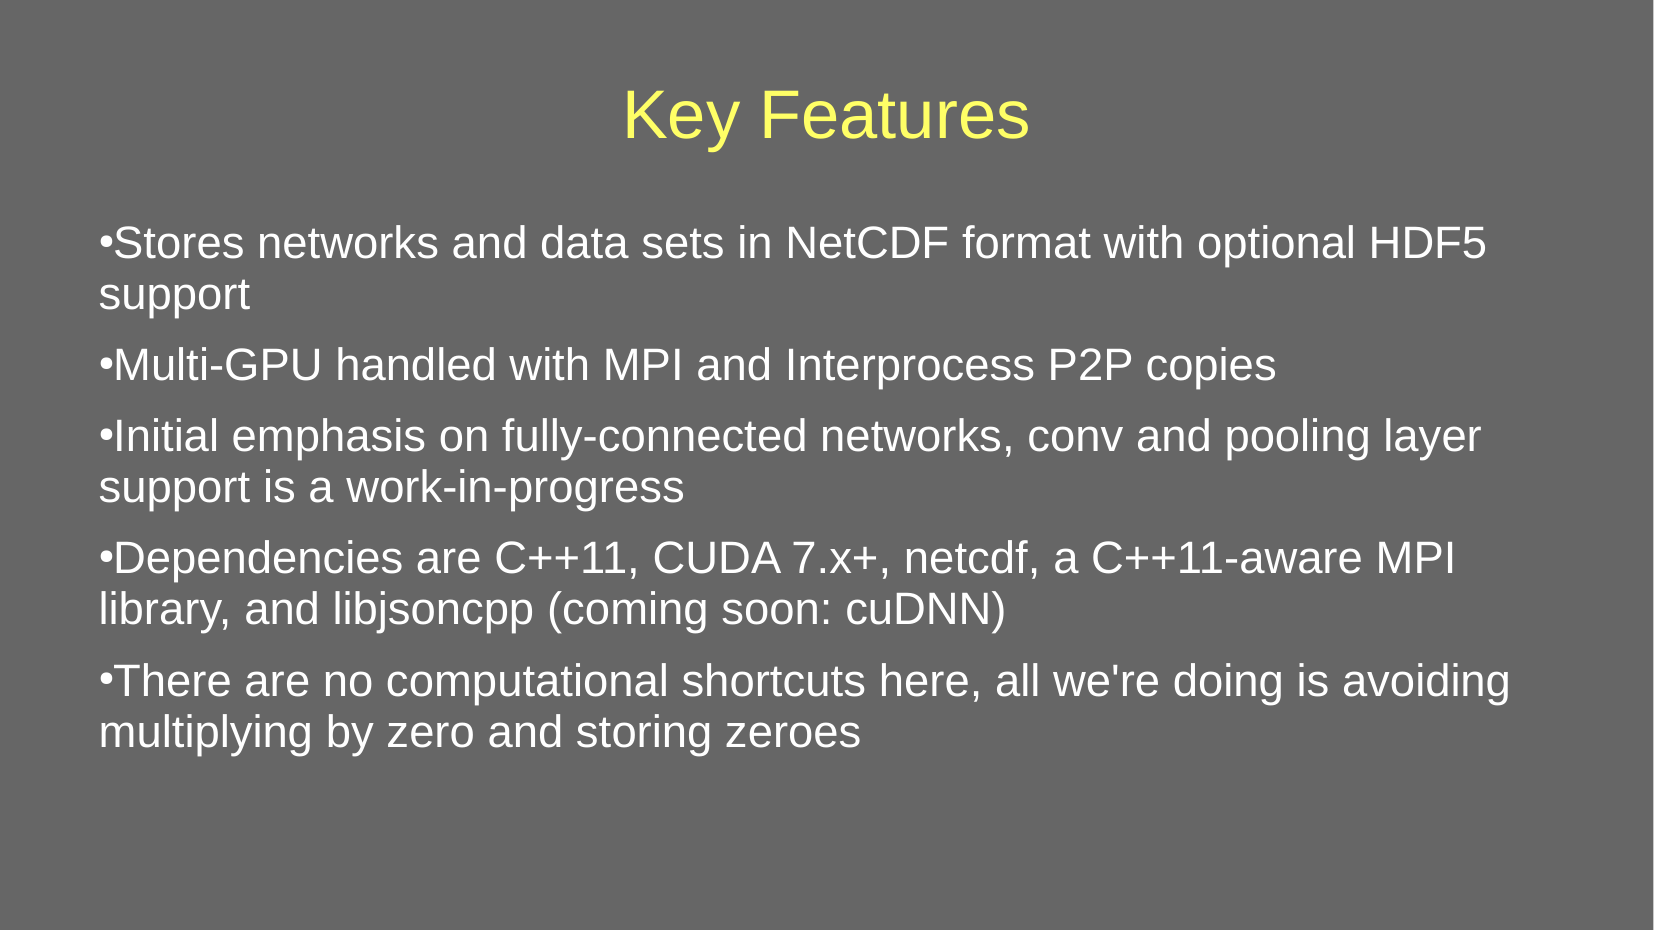

# Key Features
Stores networks and data sets in NetCDF format with optional HDF5 support
Multi-GPU handled with MPI and Interprocess P2P copies
Initial emphasis on fully-connected networks, conv and pooling layer support is a work-in-progress
Dependencies are C++11, CUDA 7.x+, netcdf, a C++11-aware MPI library, and libjsoncpp (coming soon: cuDNN)
There are no computational shortcuts here, all we're doing is avoiding multiplying by zero and storing zeroes